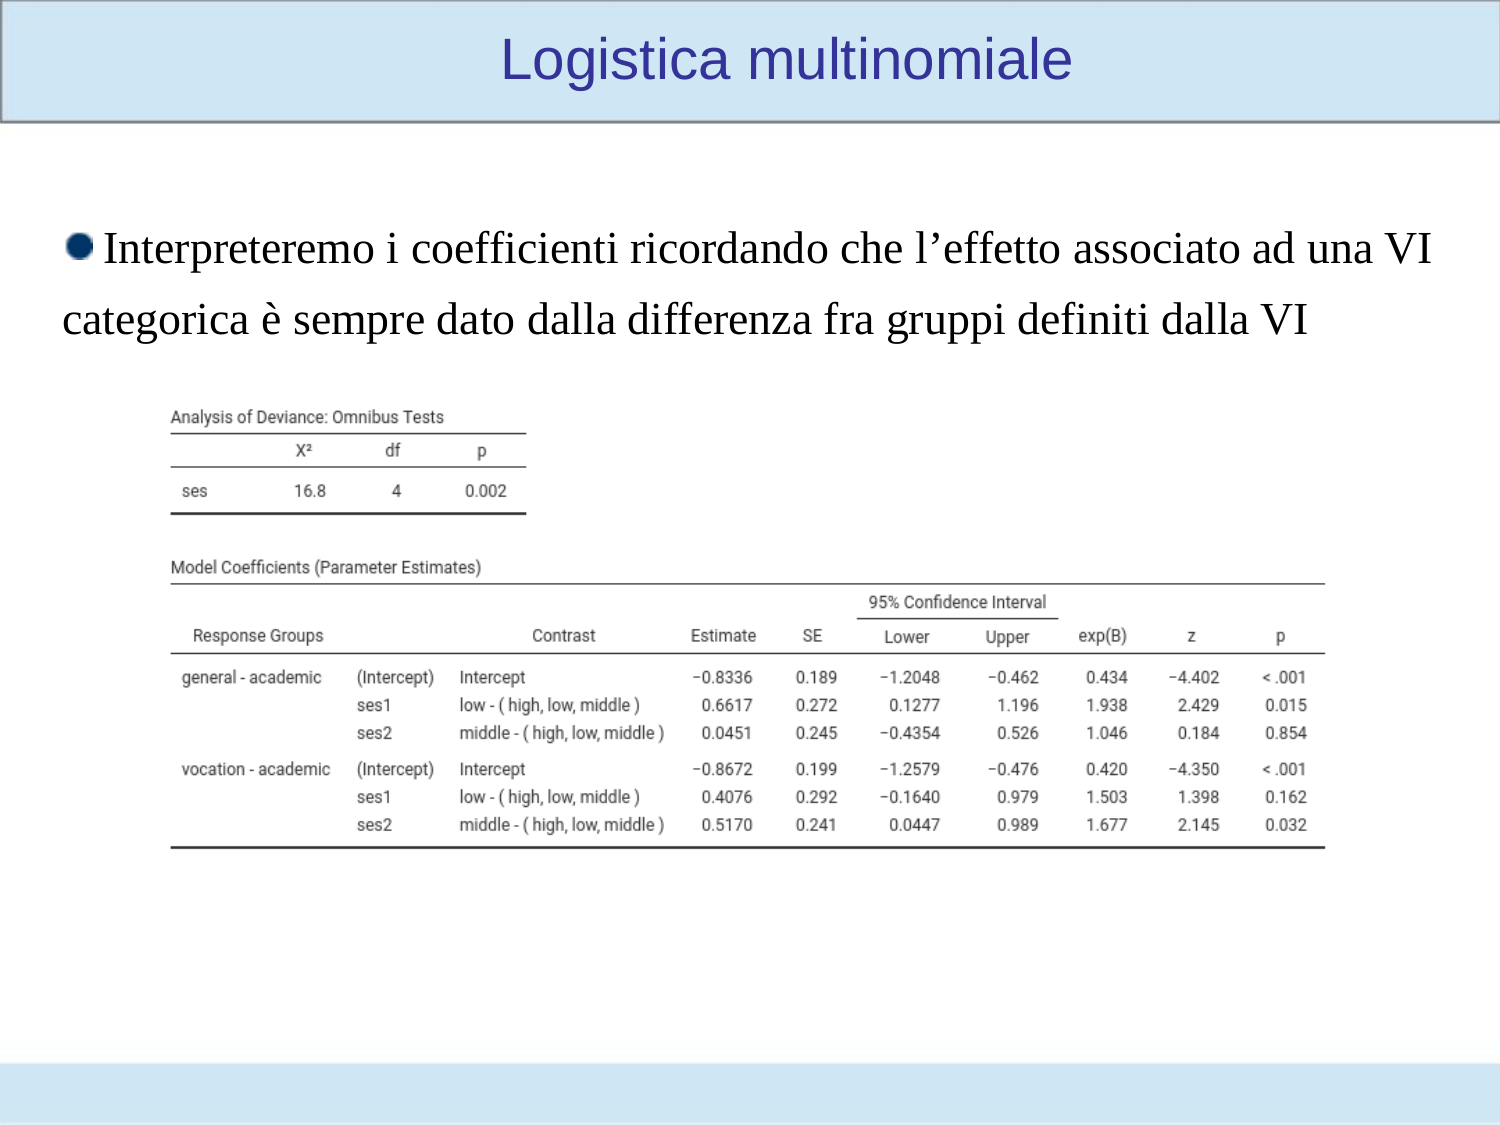

# Logistica multinomiale
 Interpreteremo i coefficienti ricordando che l’effetto associato ad una VI categorica è sempre dato dalla differenza fra gruppi definiti dalla VI